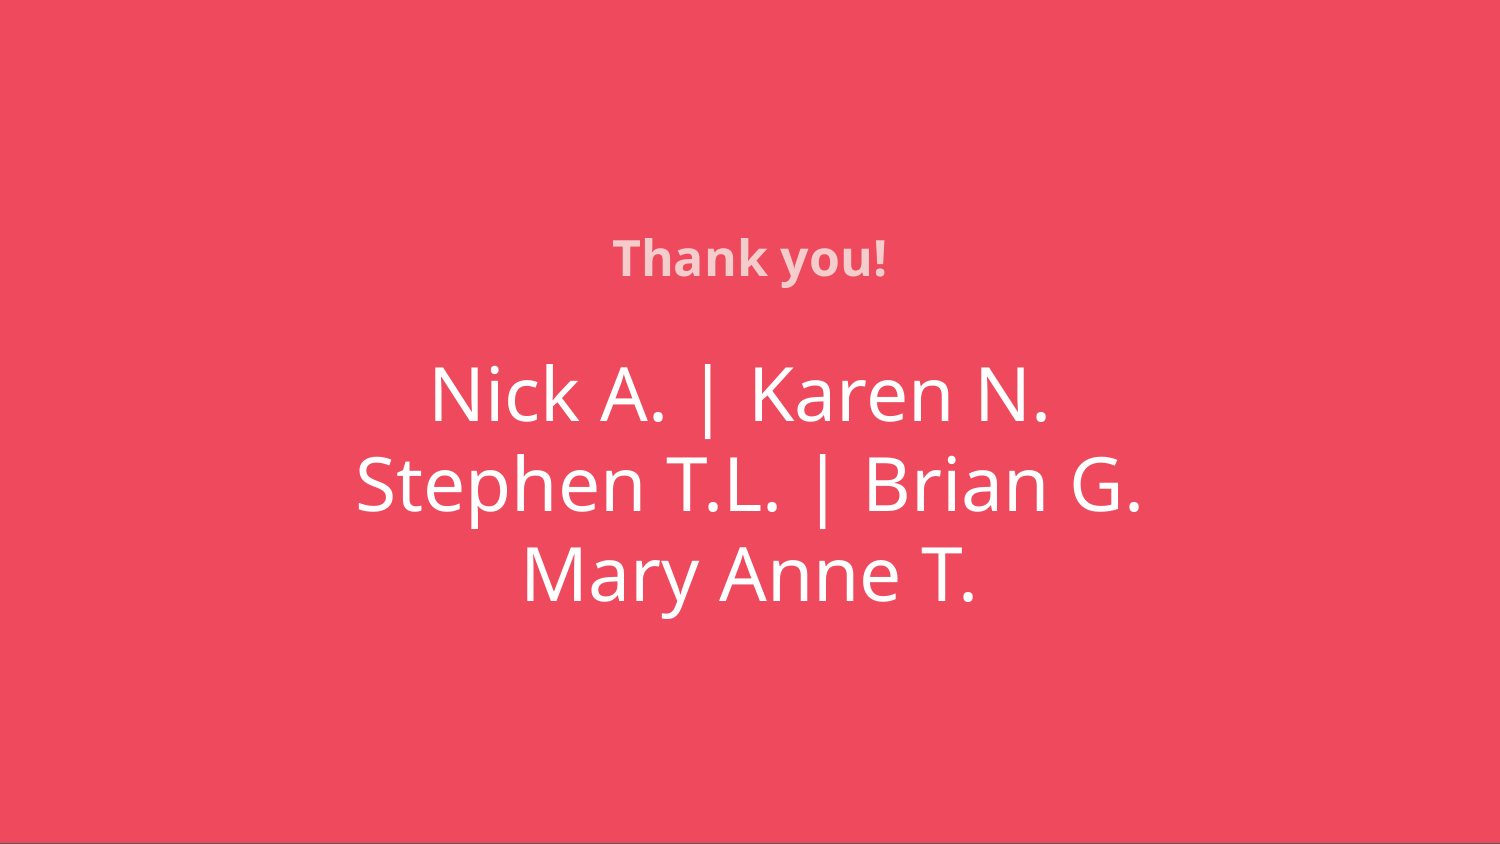

# Thank you! Nick A. | Karen N. Stephen T.L. | Brian G. Mary Anne T.